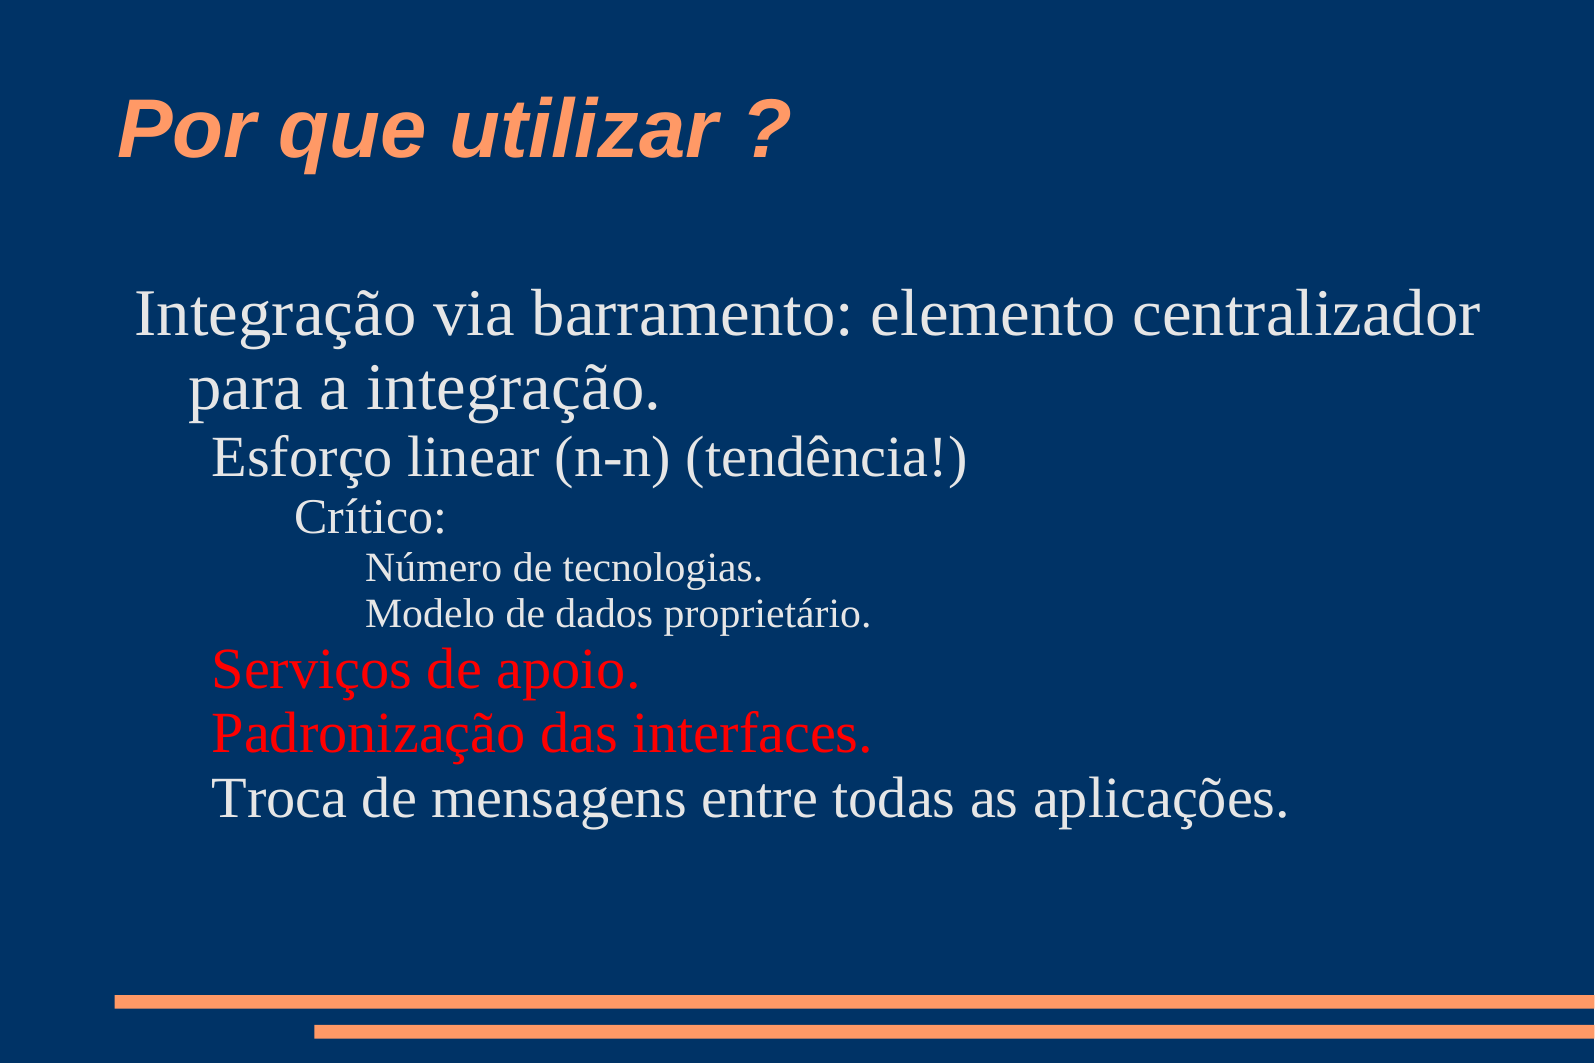

# Por que utilizar ?
Integração via barramento: elemento centralizador para a integração.
Esforço linear (n-n) (tendência!)
Crítico:
Número de tecnologias.
Modelo de dados proprietário.
Serviços de apoio.
Padronização das interfaces.
Troca de mensagens entre todas as aplicações.